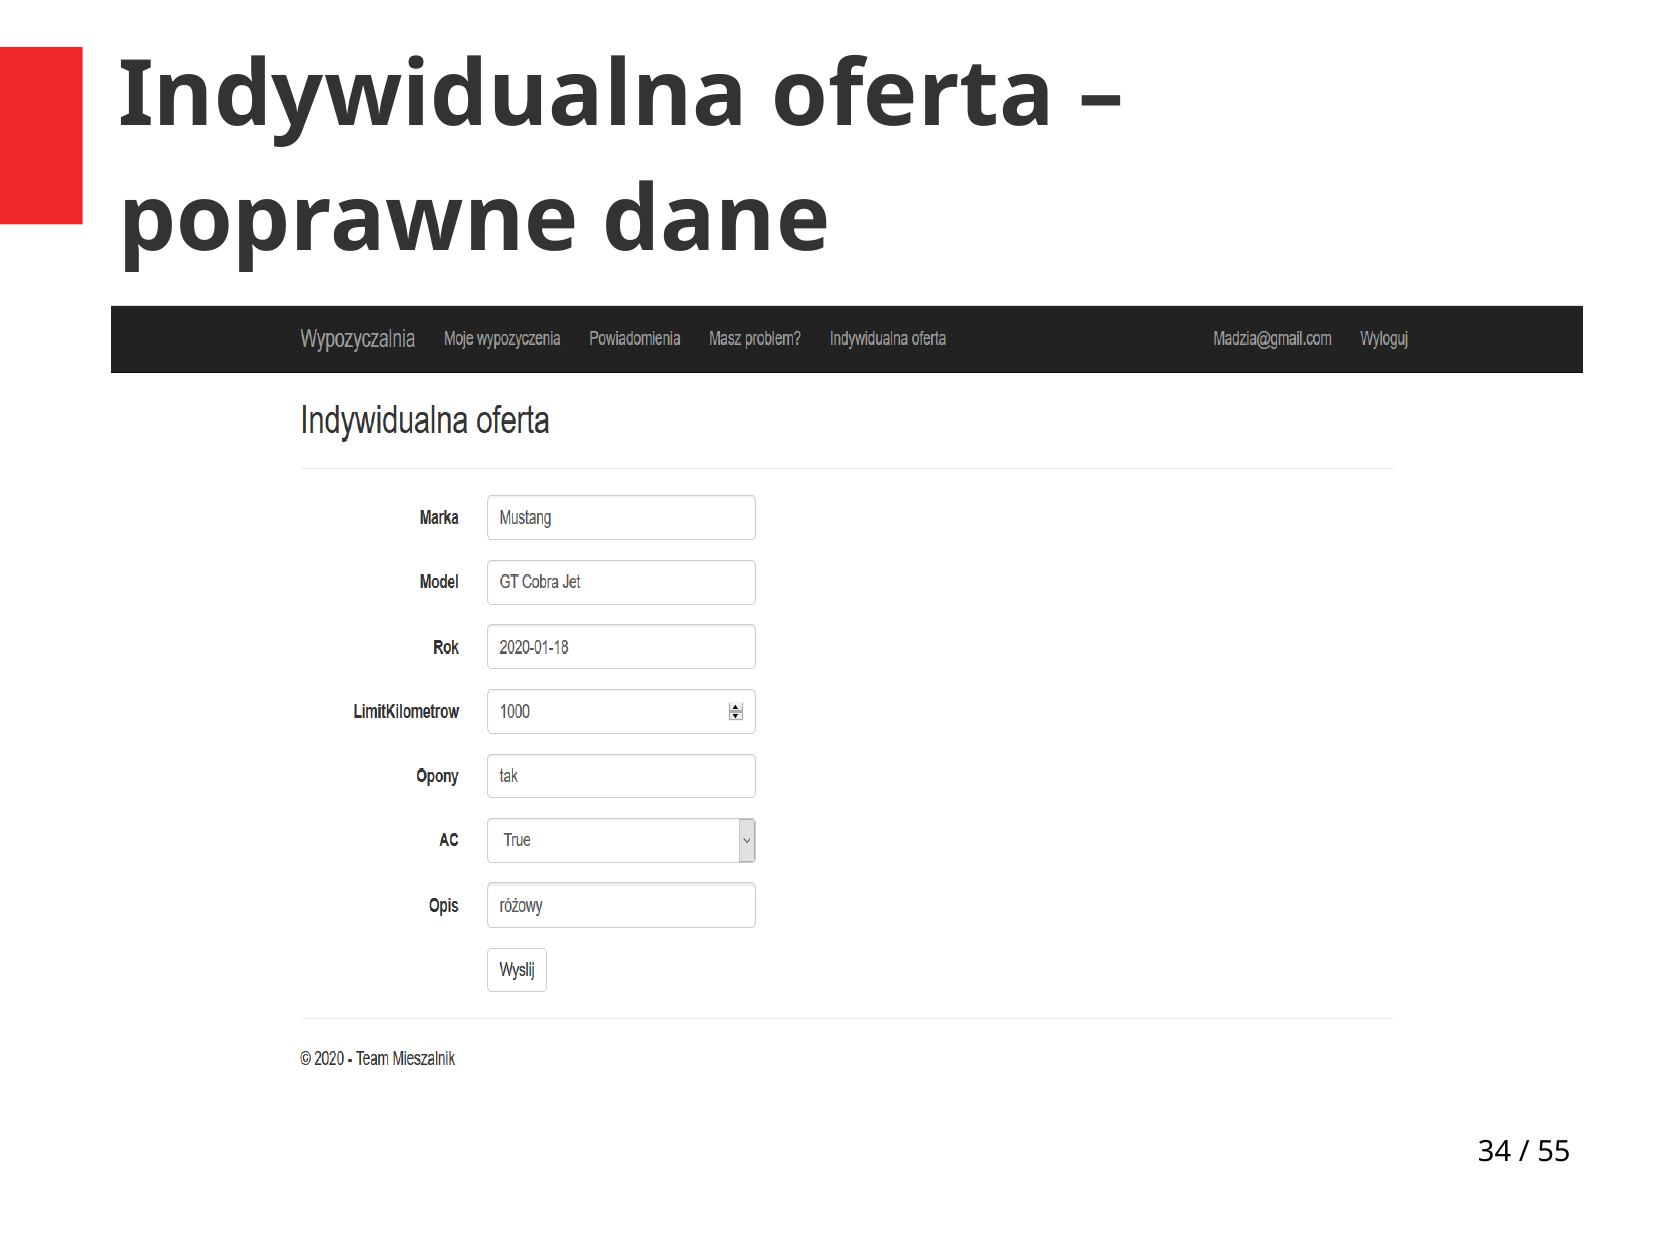

# Indywidualna oferta – poprawne dane
34